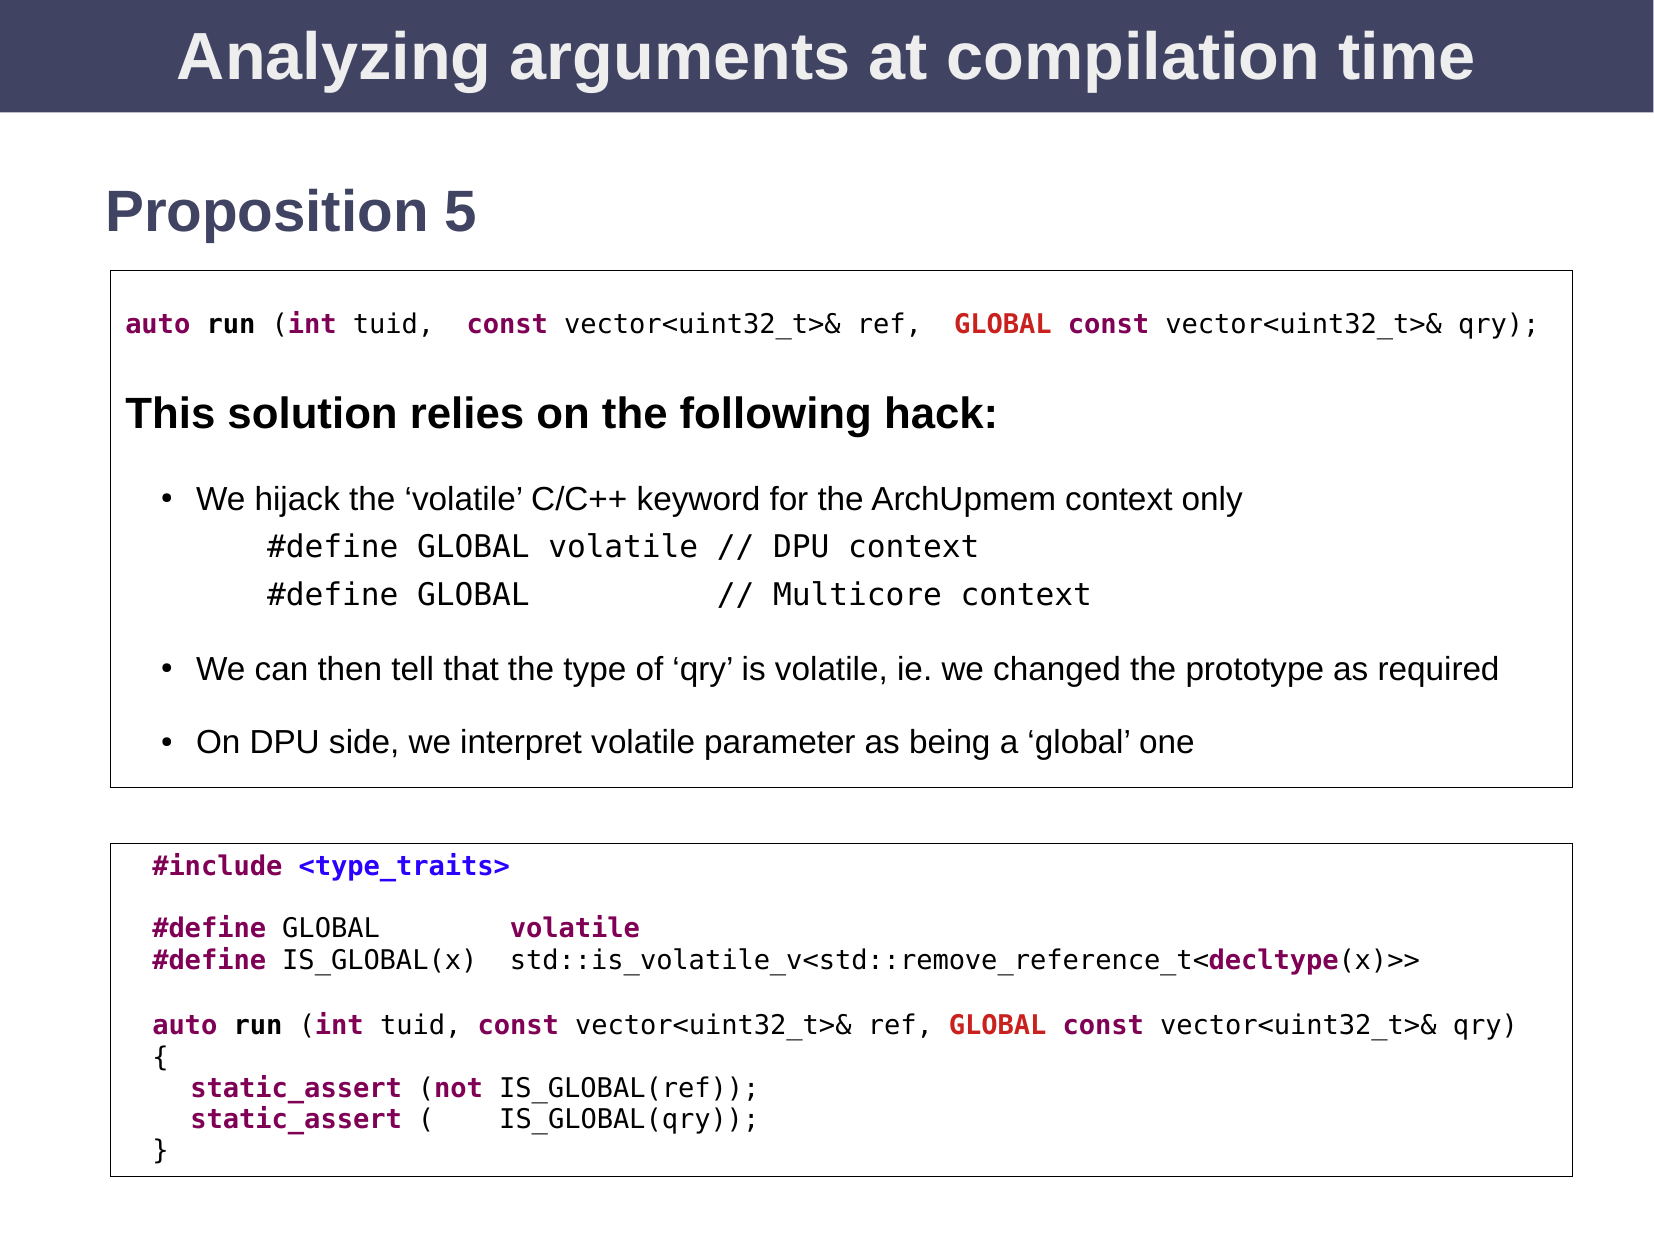

Analyzing arguments at compilation time
Proposition 5
auto run (int tuid, const vector<uint32_t>& ref, GLOBAL const vector<uint32_t>& qry);
This solution relies on the following hack:
We hijack the ‘volatile’ C/C++ keyword for the ArchUpmem context only
#define GLOBAL volatile // DPU context
#define GLOBAL // Multicore context
We can then tell that the type of ‘qry’ is volatile, ie. we changed the prototype as required
On DPU side, we interpret volatile parameter as being a ‘global’ one
#include <type_traits>
#define GLOBAL volatile
#define IS_GLOBAL(x) std::is_volatile_v<std::remove_reference_t<decltype(x)>>
auto run (int tuid, const vector<uint32_t>& ref, GLOBAL const vector<uint32_t>& qry)
{
 static_assert (not IS_GLOBAL(ref));
 static_assert ( IS_GLOBAL(qry));
}